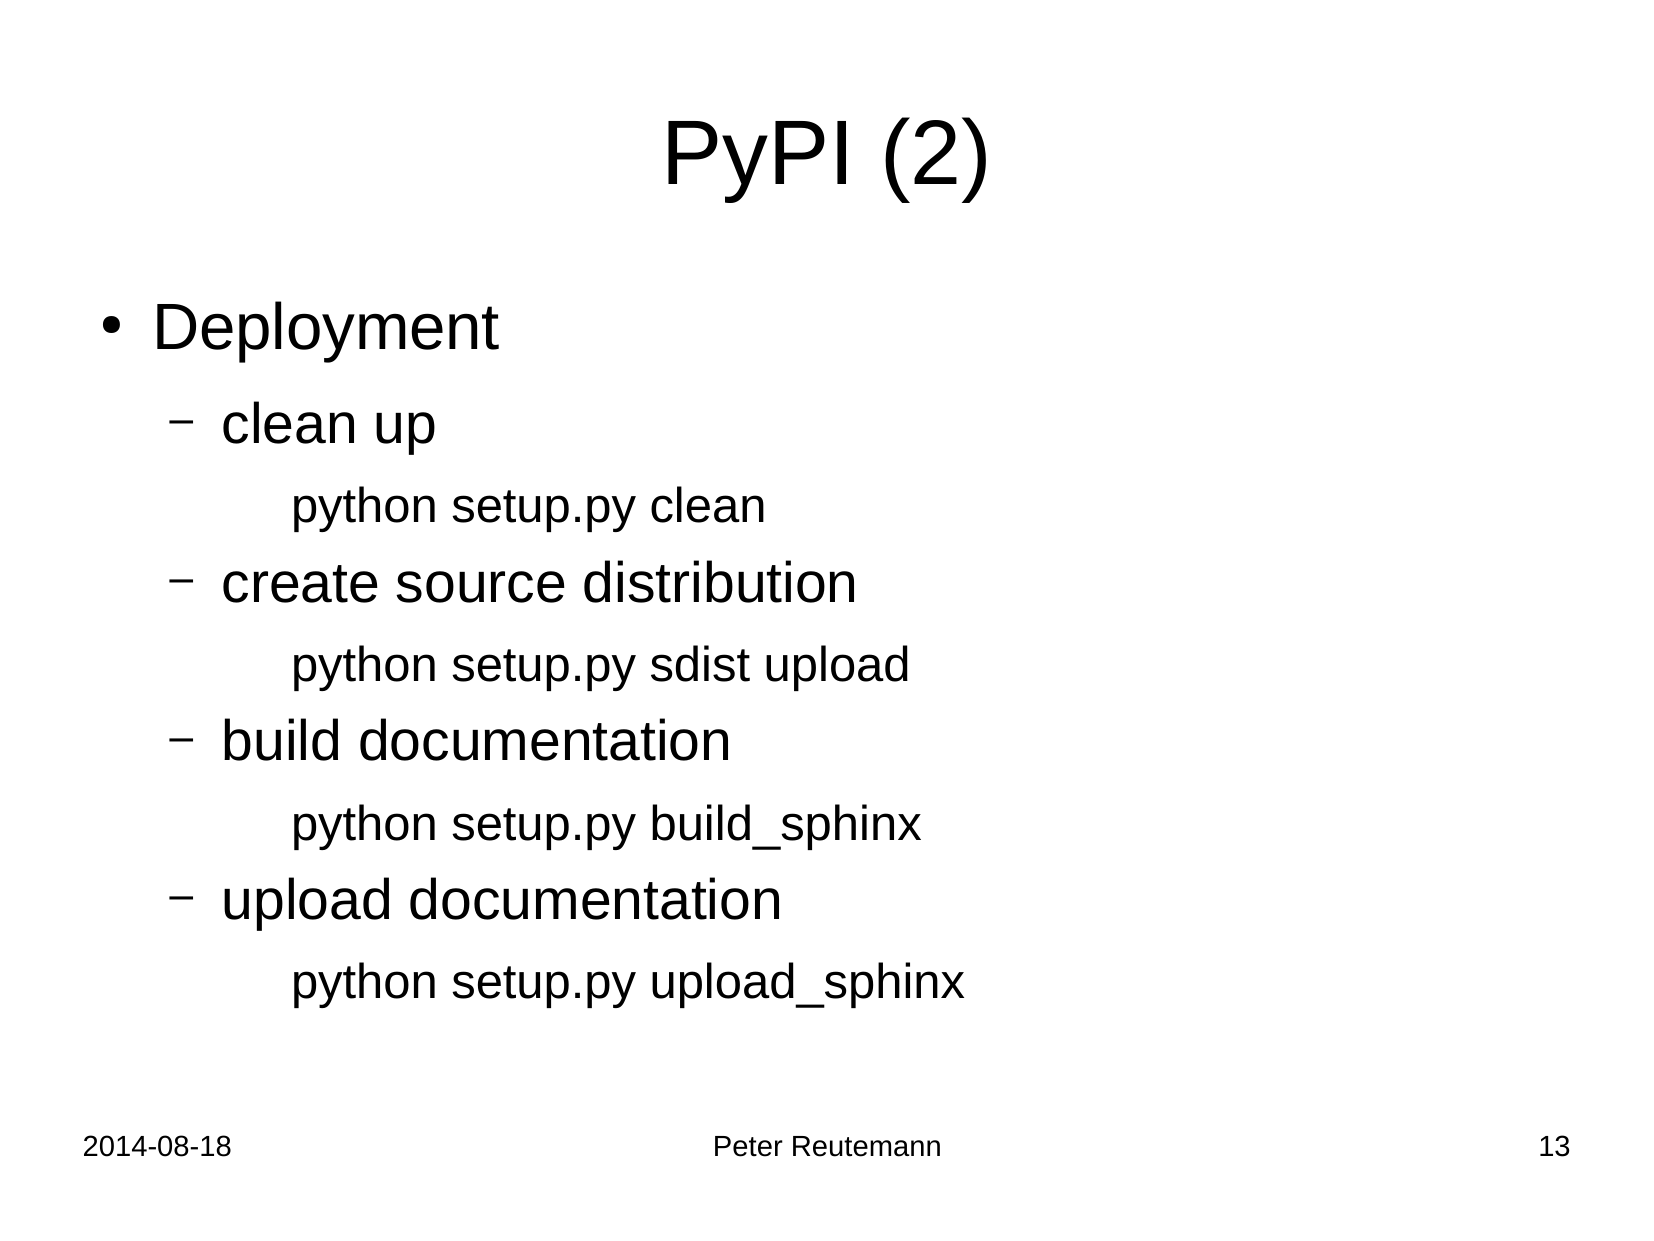

# PyPI (2)
Deployment
clean up
python setup.py clean
create source distribution
python setup.py sdist upload
build documentation
python setup.py build_sphinx
upload documentation
python setup.py upload_sphinx
2014-08-18
Peter Reutemann
13